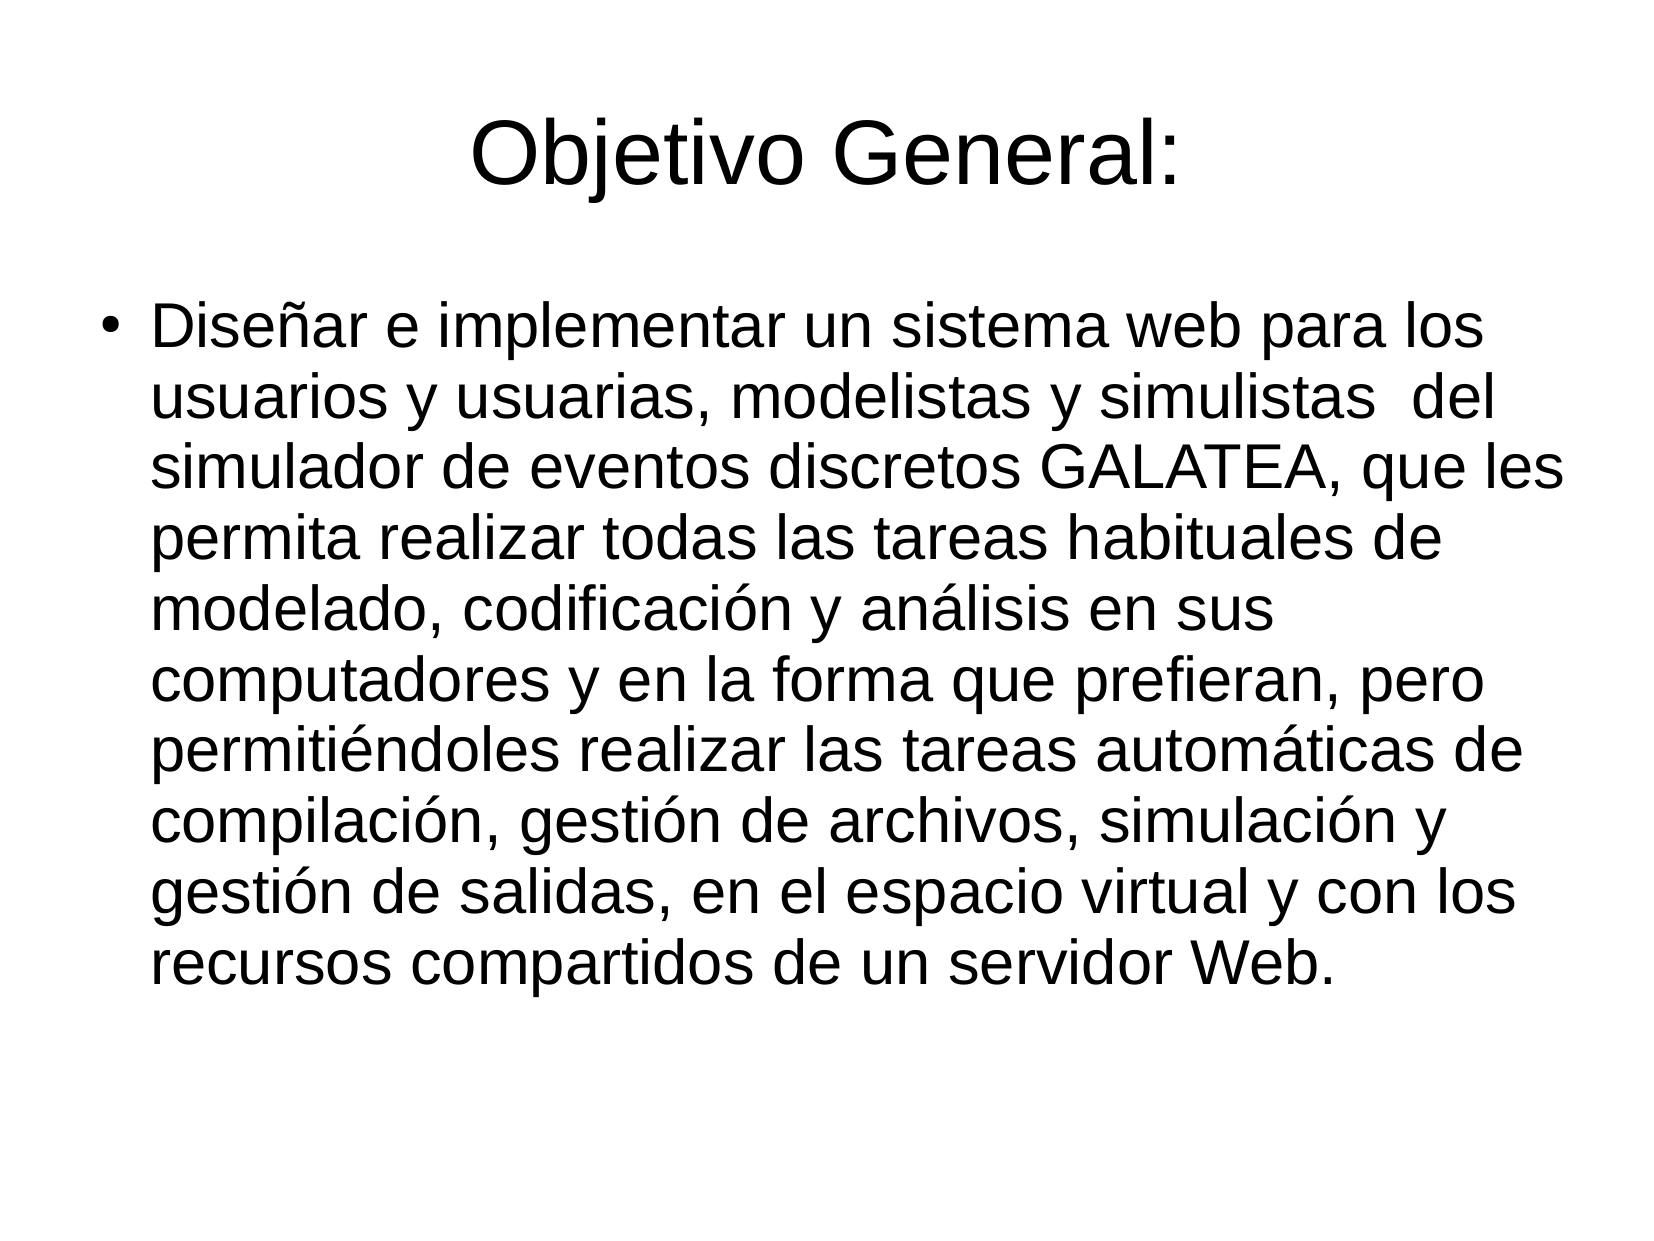

# Objetivo General:
Diseñar e implementar un sistema web para los usuarios y usuarias, modelistas y simulistas del simulador de eventos discretos GALATEA, que les permita realizar todas las tareas habituales de modelado, codificación y análisis en sus computadores y en la forma que prefieran, pero permitiéndoles realizar las tareas automáticas de compilación, gestión de archivos, simulación y gestión de salidas, en el espacio virtual y con los recursos compartidos de un servidor Web.